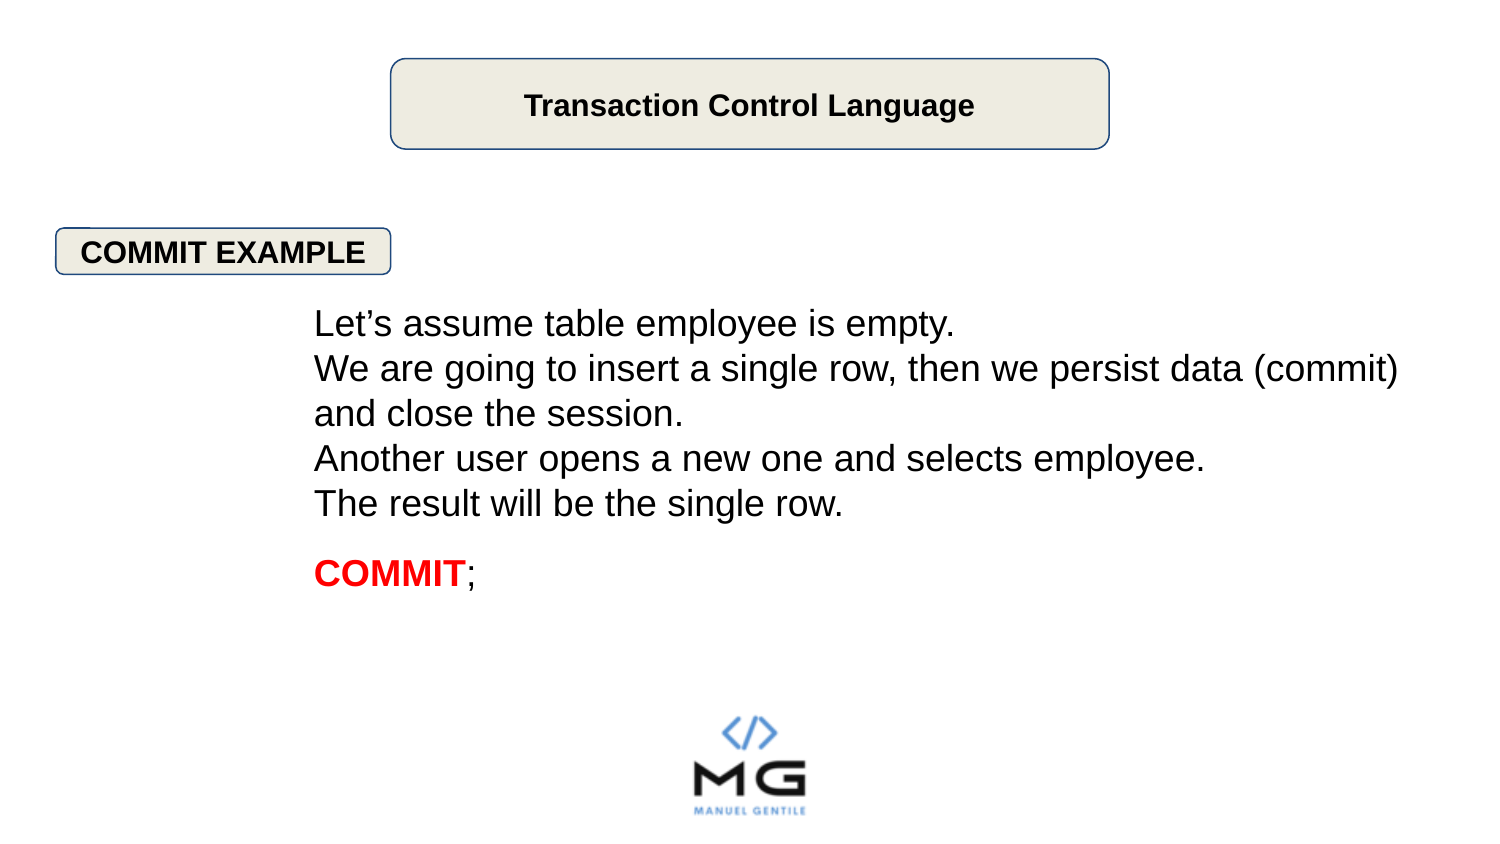

Transaction Control Language
COMMIT EXAMPLE
Let’s assume table employee is empty.
We are going to insert a single row, then we persist data (commit) and close the session.
Another user opens a new one and selects employee.
The result will be the single row.
COMMIT;